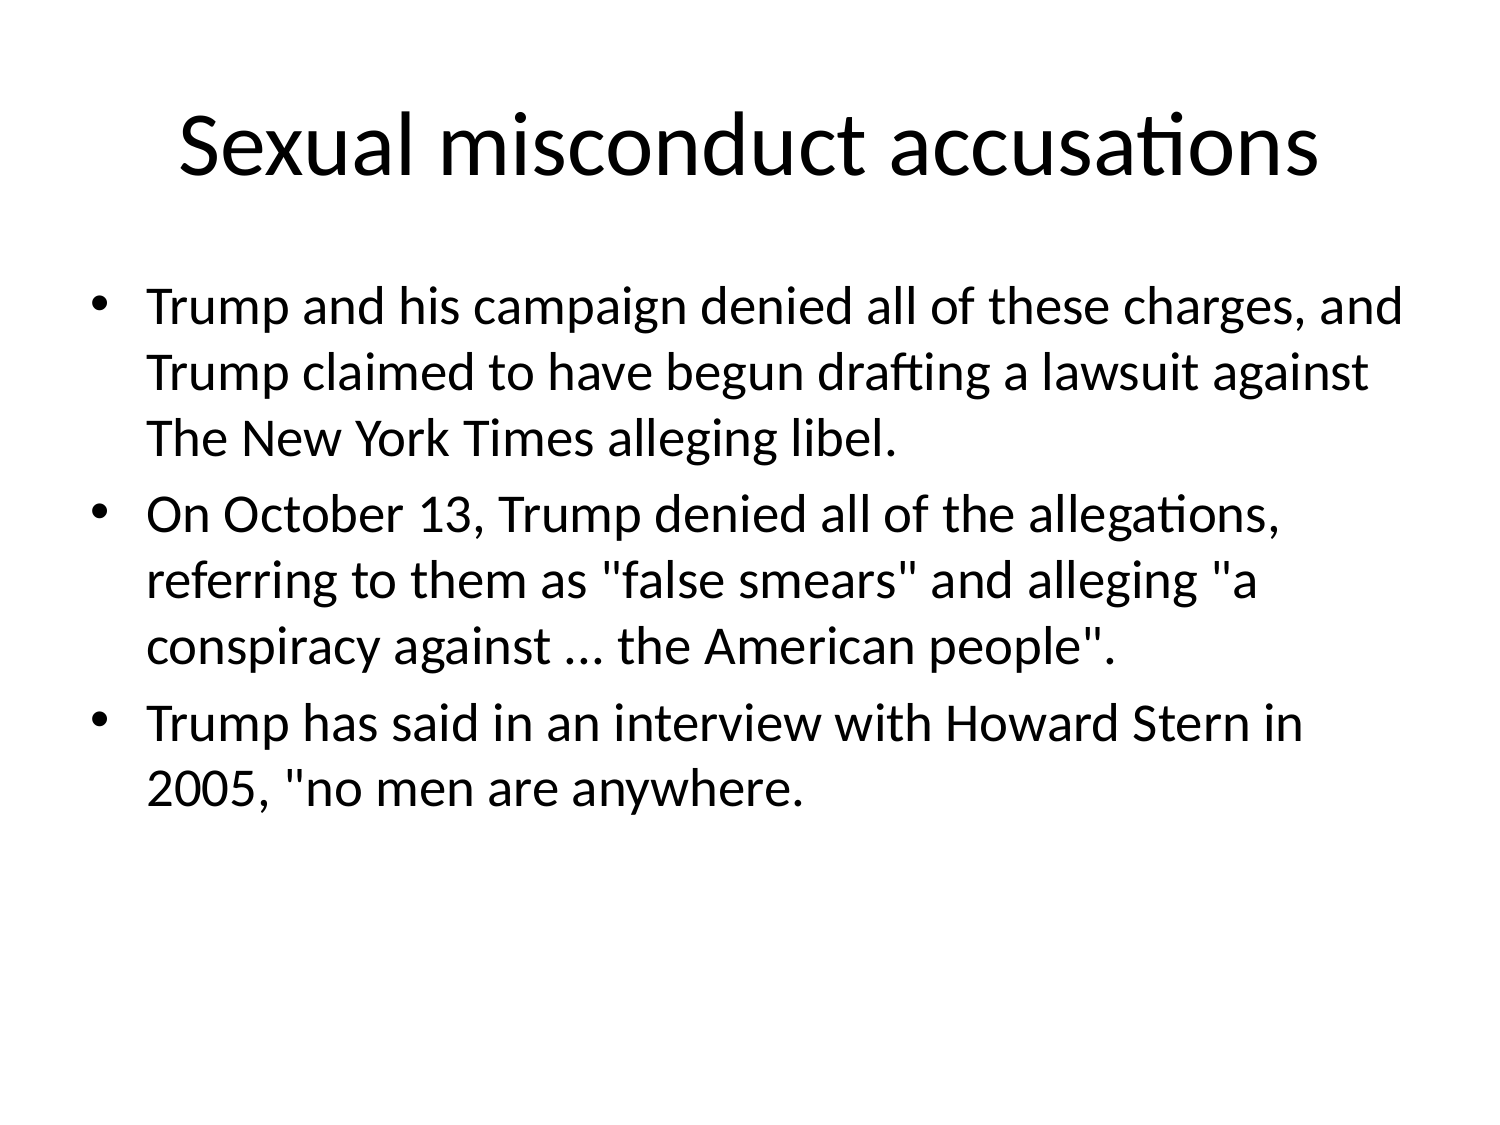

# Sexual misconduct accusations
Trump and his campaign denied all of these charges, and Trump claimed to have begun drafting a lawsuit against The New York Times alleging libel.
On October 13, Trump denied all of the allegations, referring to them as "false smears" and alleging "a conspiracy against ... the American people".
Trump has said in an interview with Howard Stern in 2005, "no men are anywhere.